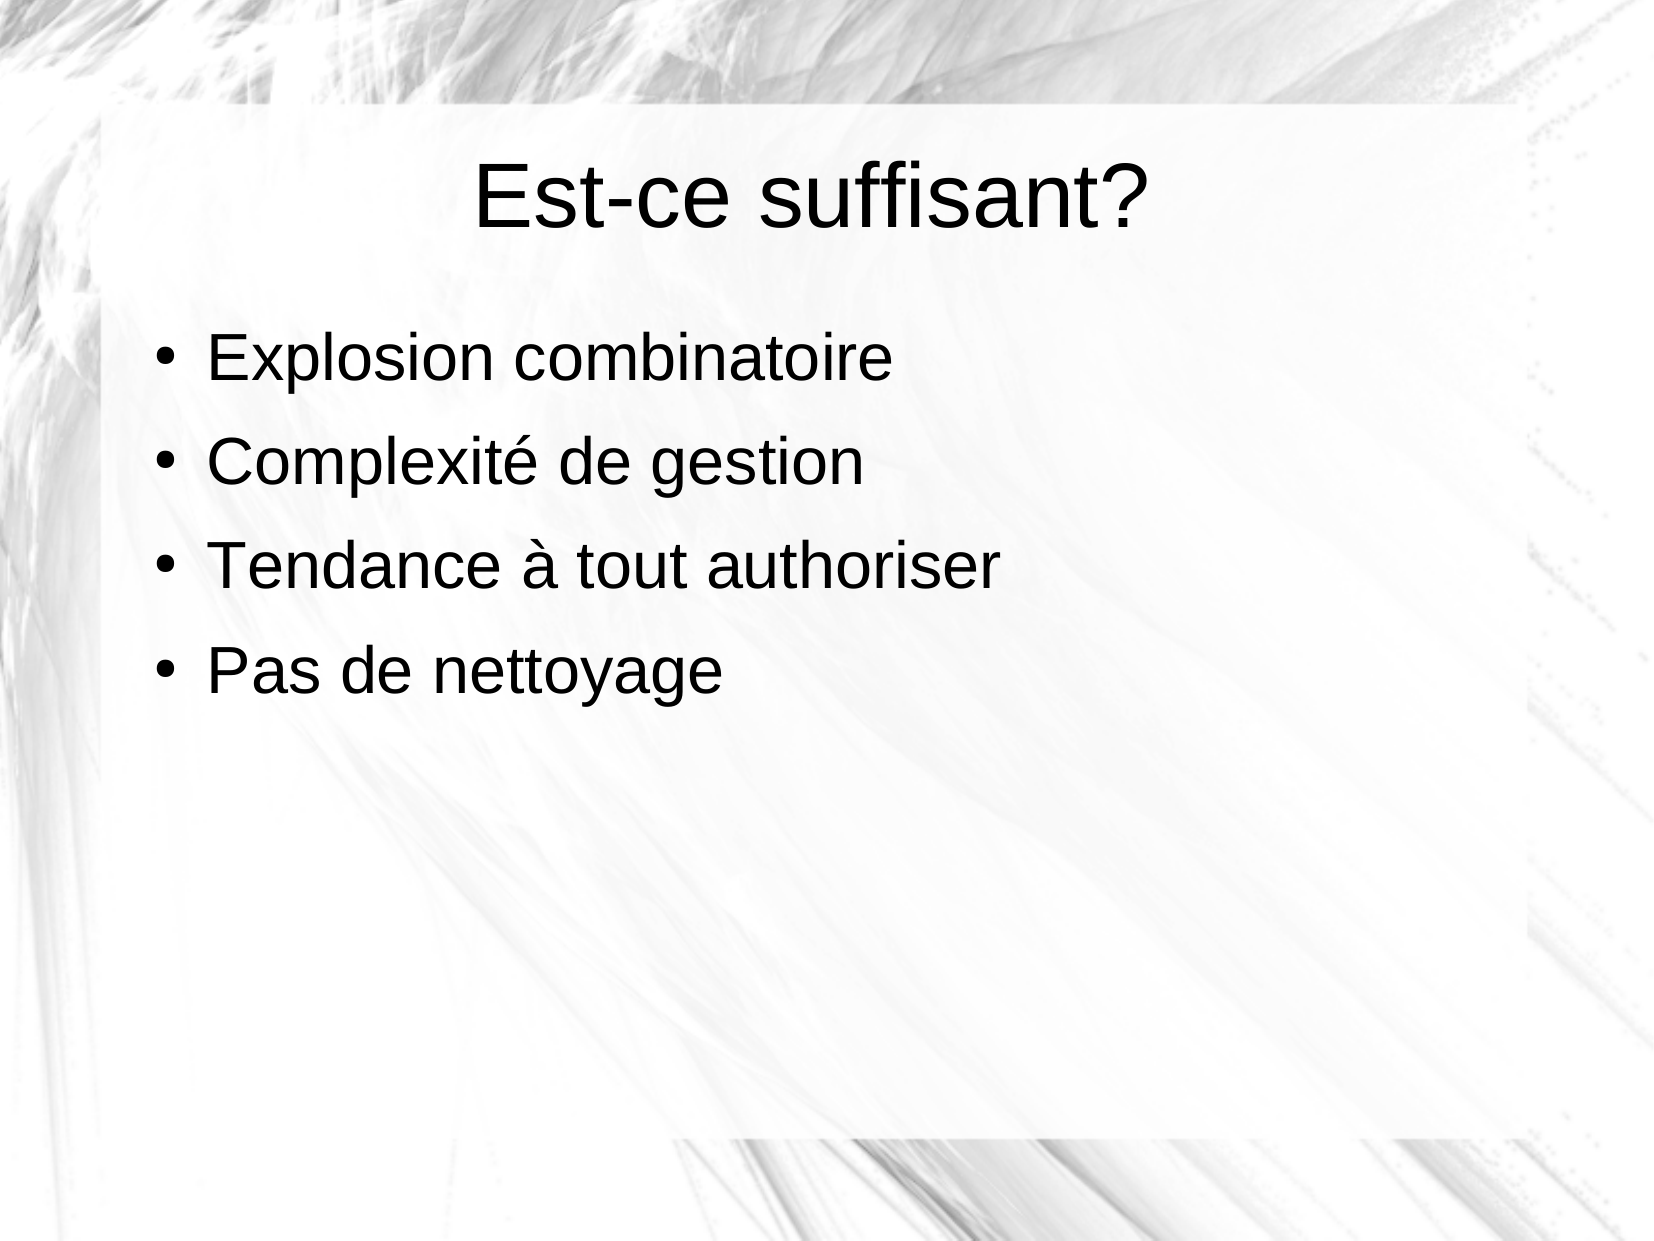

# Est-ce suffisant?
Explosion combinatoire
Complexité de gestion
Tendance à tout authoriser
Pas de nettoyage